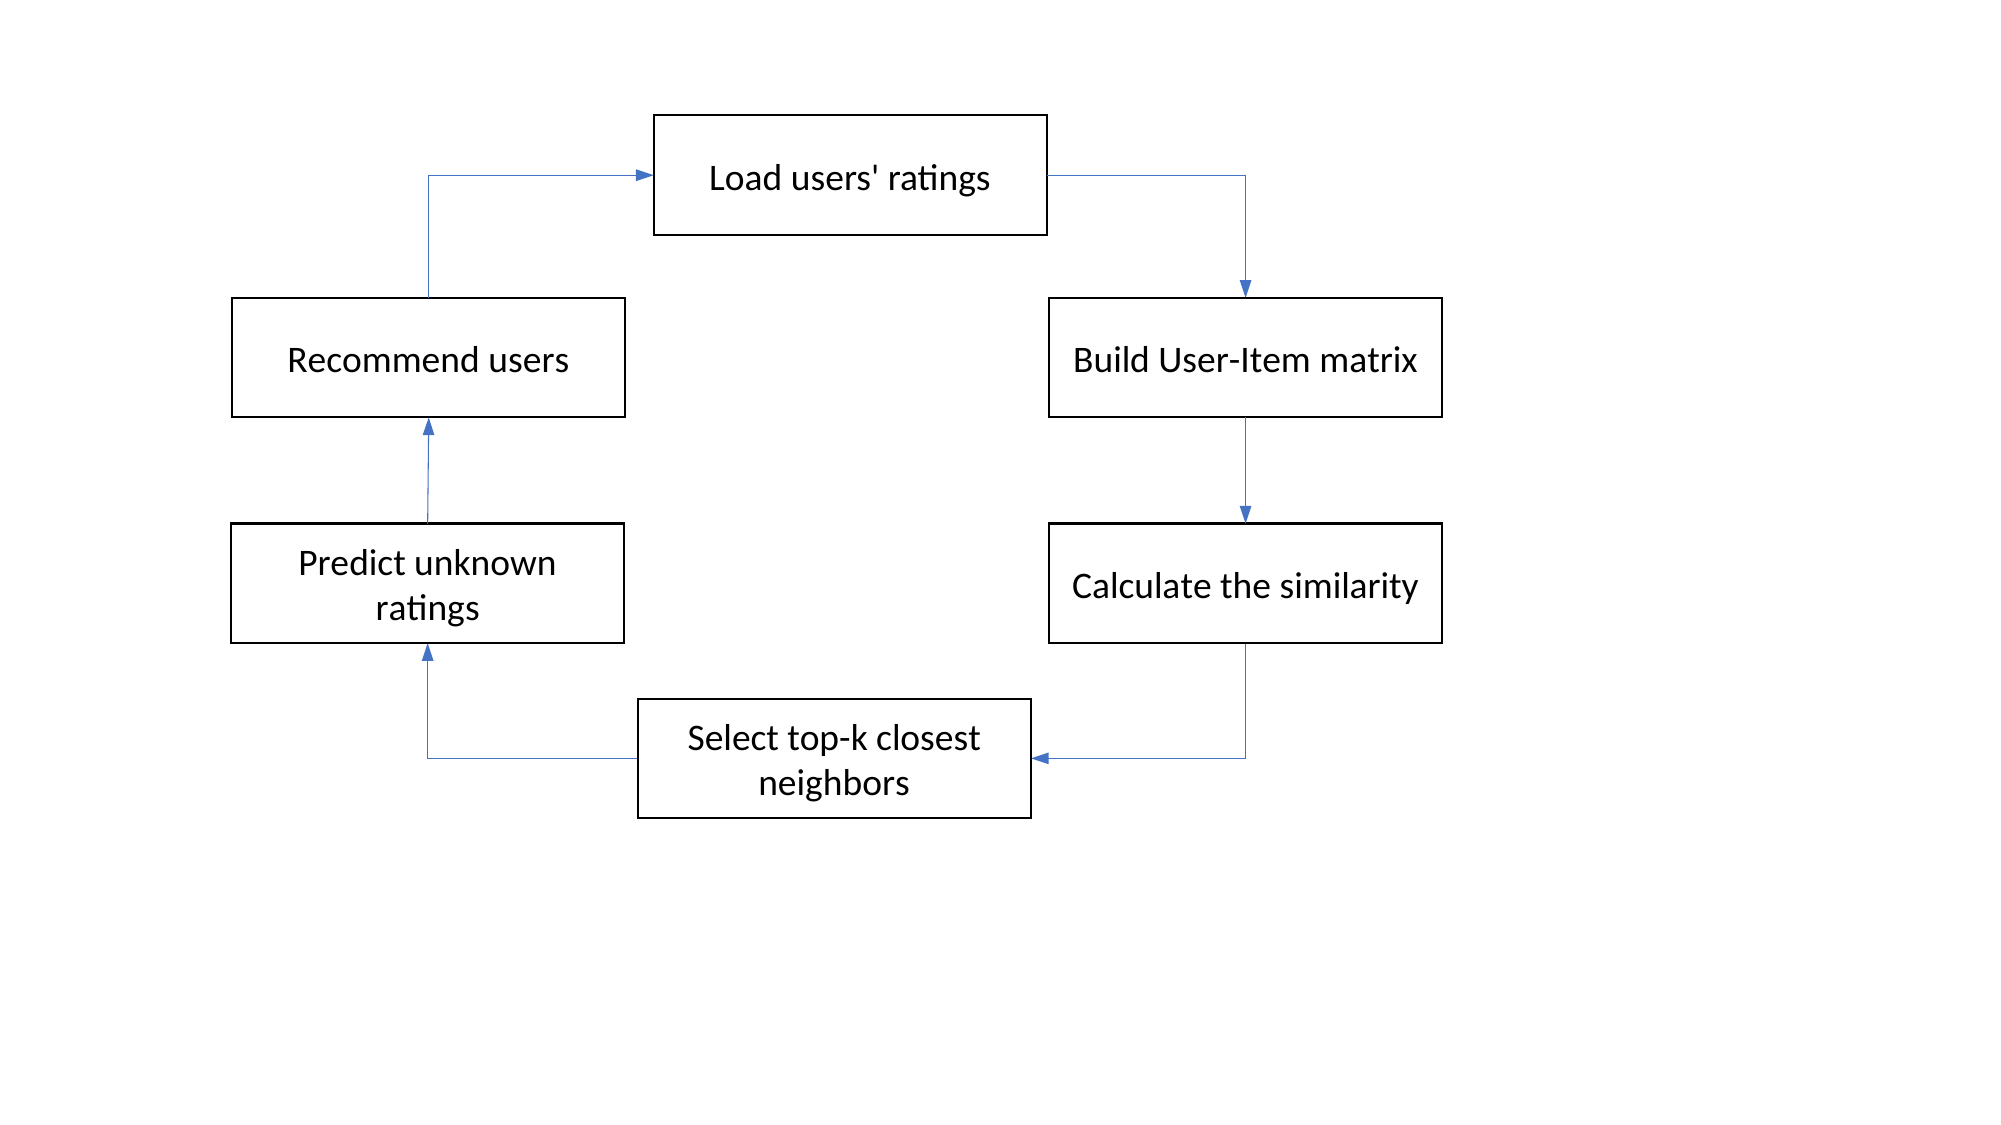

Load users' ratings
Recommend users
Build User-Item matrix
Predict unknown ratings
Calculate the similarity
Select top-k closest neighbors